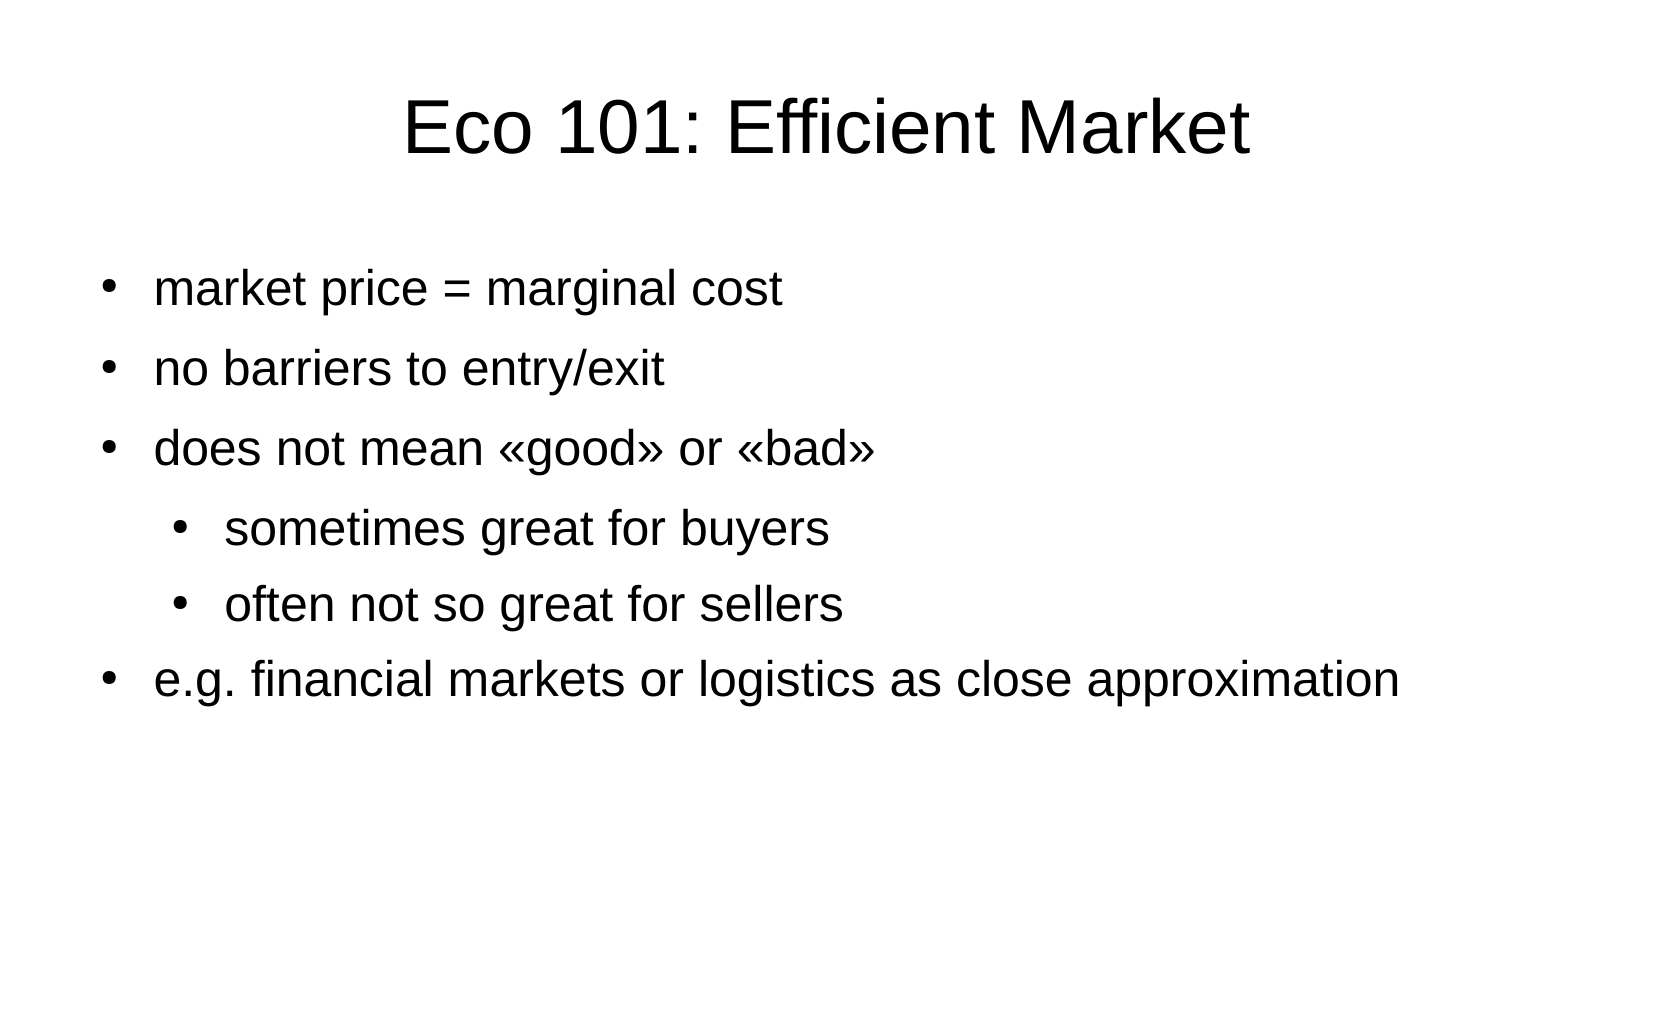

# Eco 101: Efficient Market
market price = marginal cost
no barriers to entry/exit
does not mean «good» or «bad»
sometimes great for buyers
often not so great for sellers
e.g. financial markets or logistics as close approximation